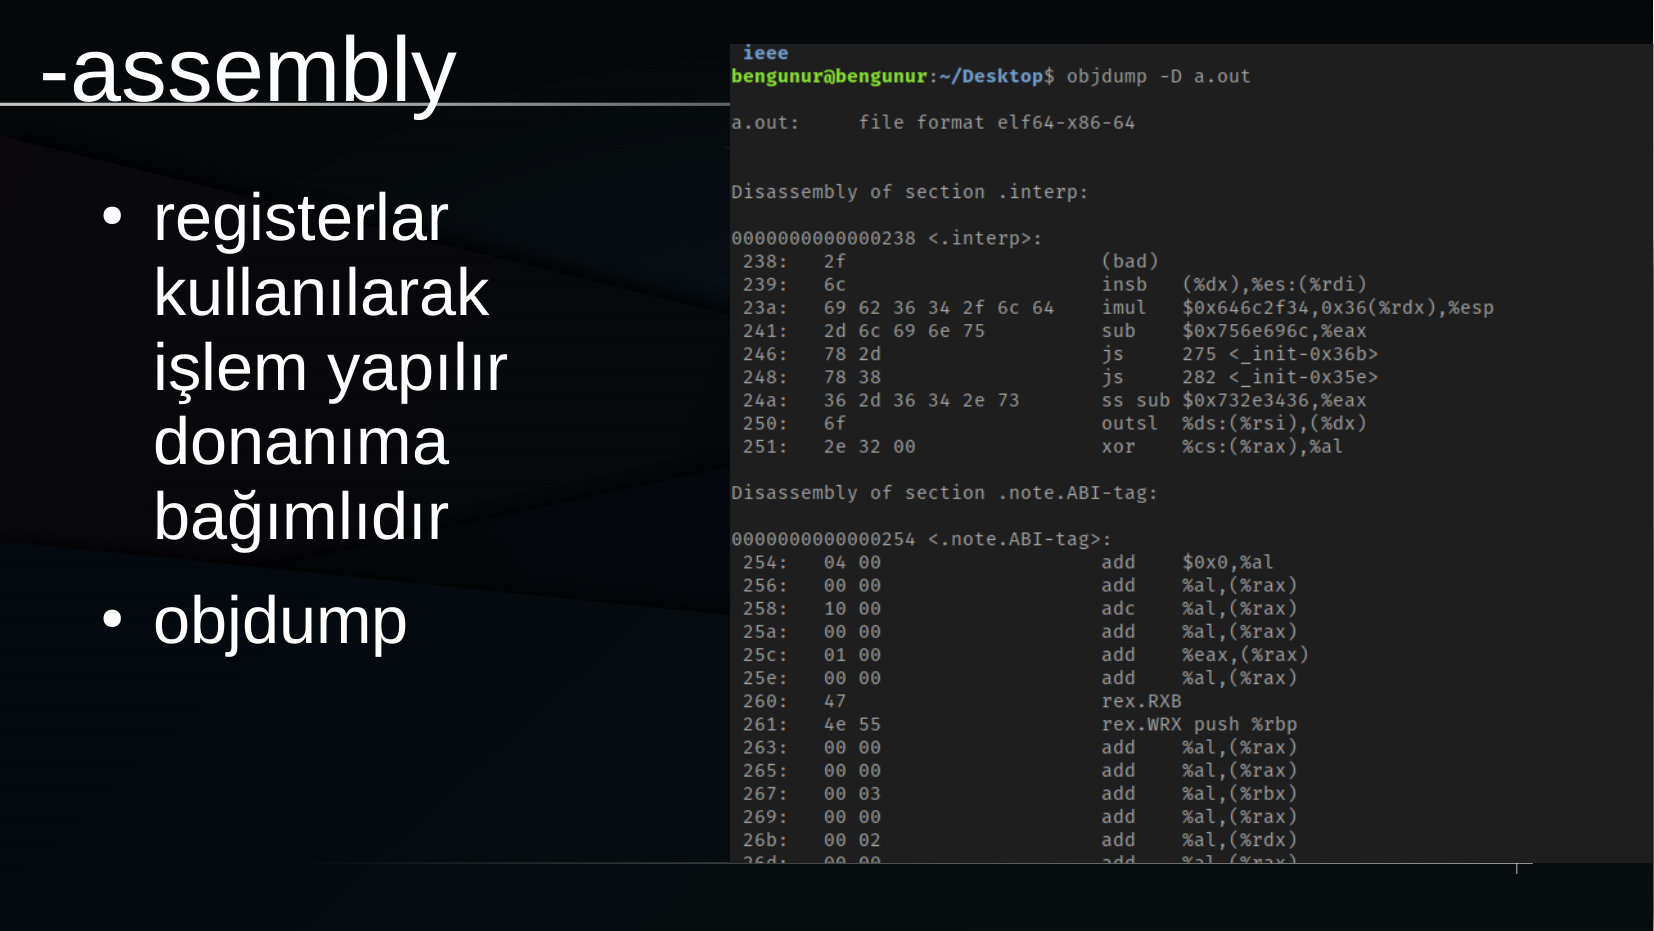

# -assembly
registerlar kullanılarak işlem yapılır donanıma bağımlıdır
objdump